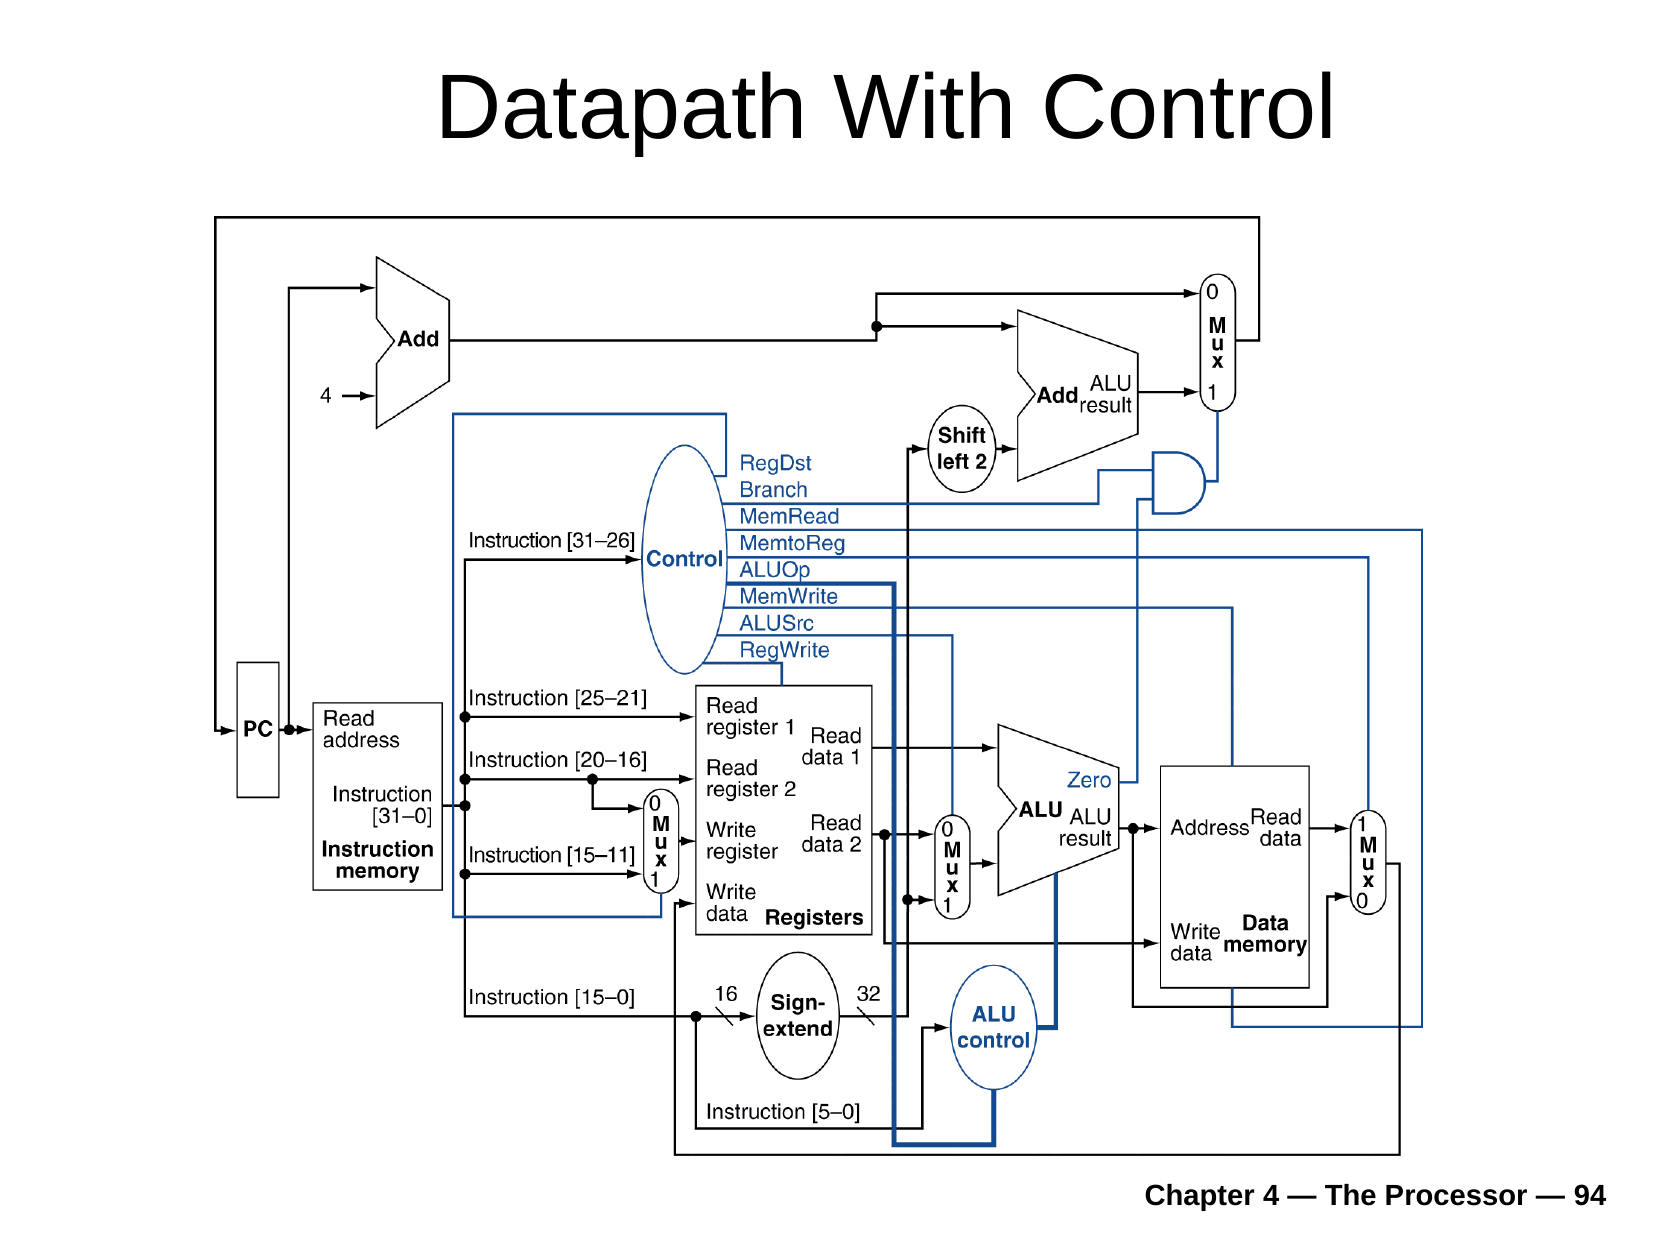

# Datapath With Control
Chapter 4 — The Processor —